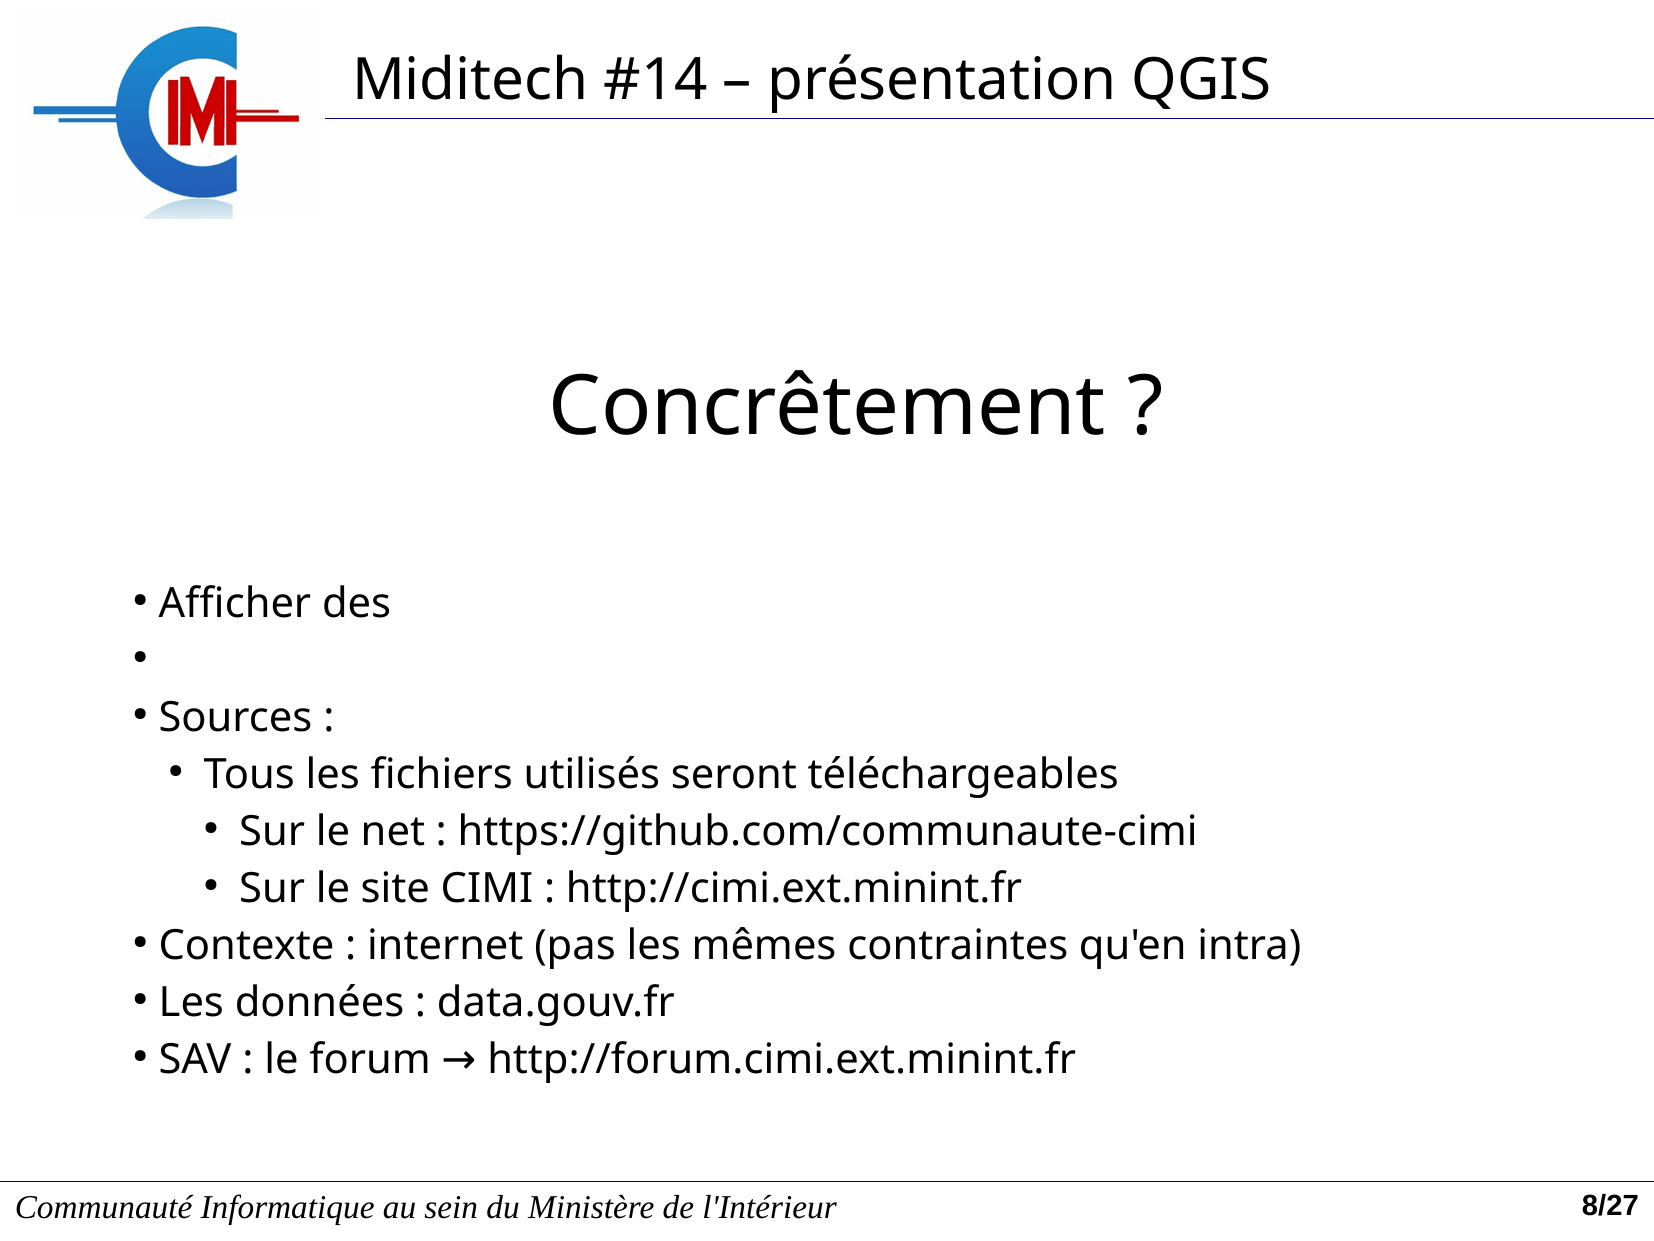

Miditech #14 – présentation QGIS
Concrêtement ?
 Afficher des
 Sources :
Tous les fichiers utilisés seront téléchargeables
Sur le net : https://github.com/communaute-cimi
Sur le site CIMI : http://cimi.ext.minint.fr
 Contexte : internet (pas les mêmes contraintes qu'en intra)
 Les données : data.gouv.fr
 SAV : le forum → http://forum.cimi.ext.minint.fr